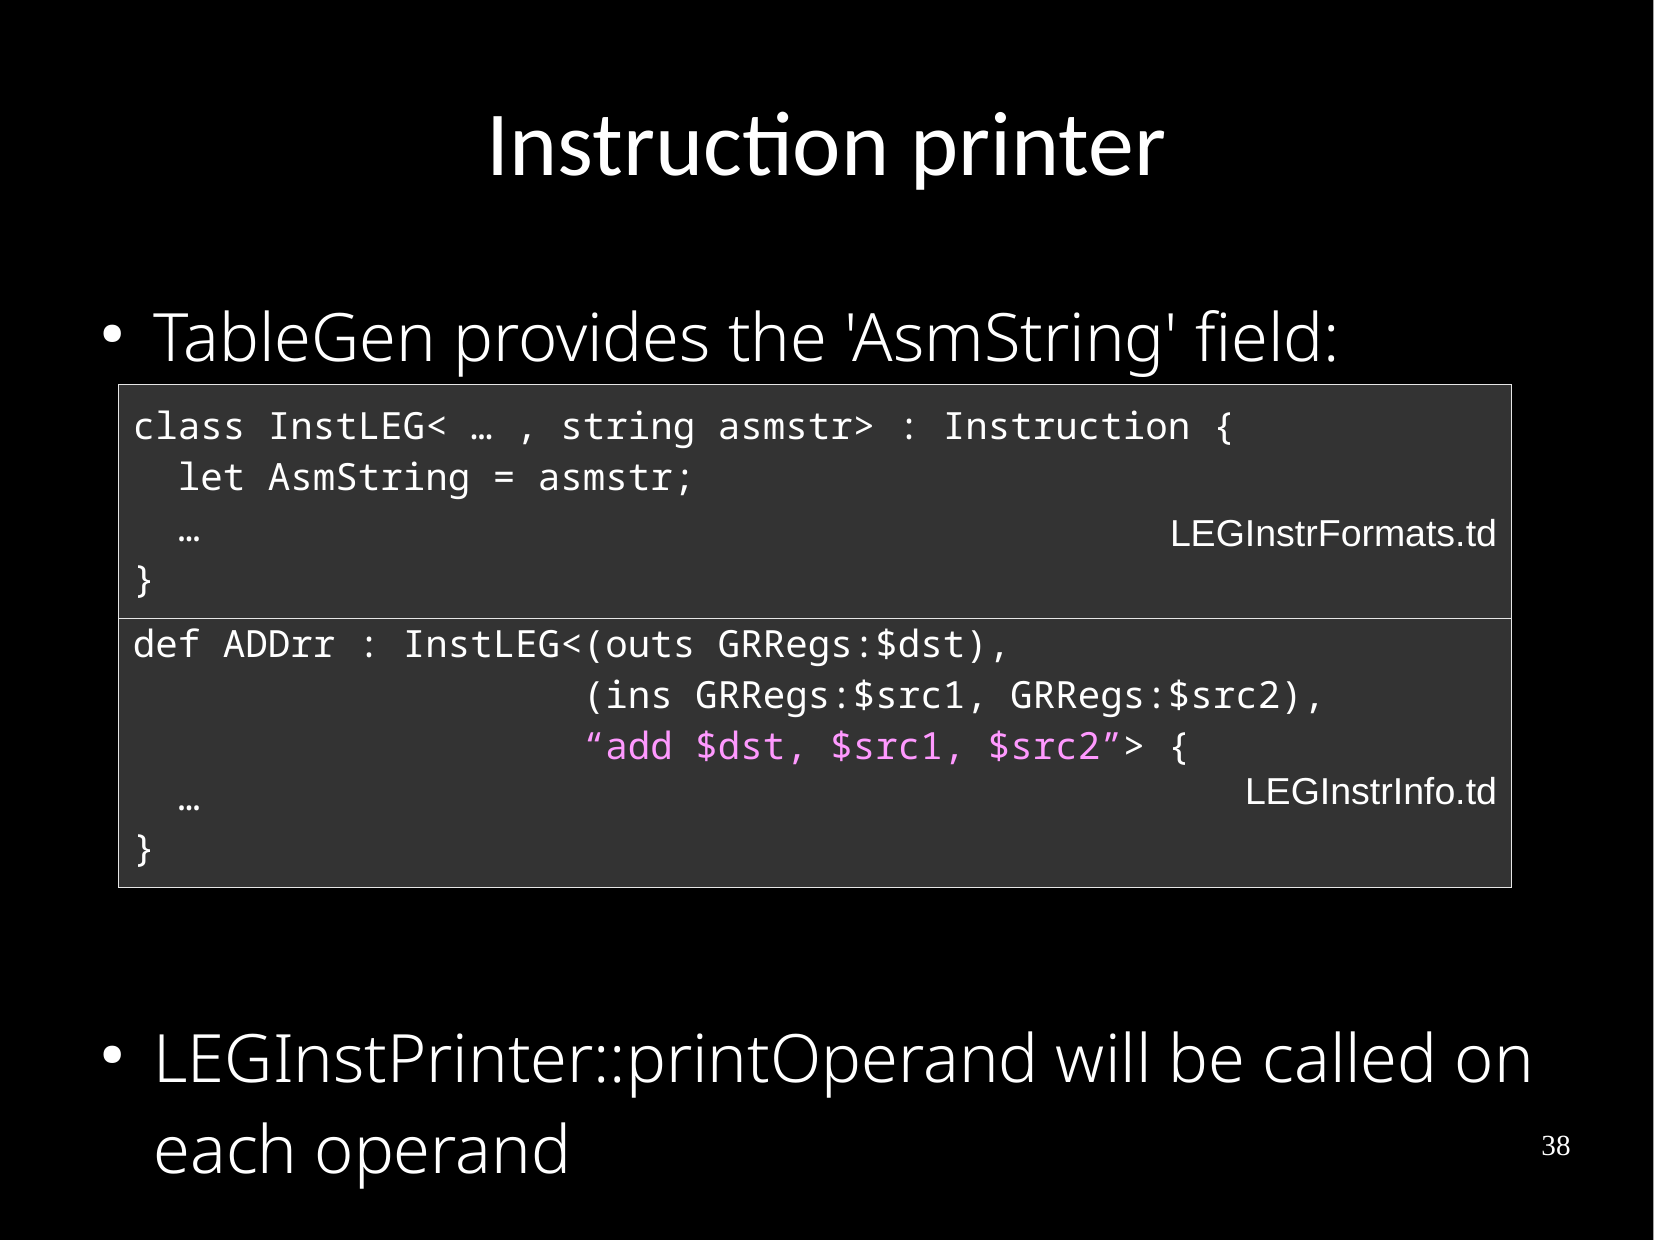

# Instruction printer
TableGen provides the 'AsmString' field:
LEGInstPrinter::printOperand will be called on each operand
class InstLEG< … , string asmstr> : Instruction {
 let AsmString = asmstr;
 …
}
LEGInstrFormats.td
def ADDrr : InstLEG<(outs GRRegs:$dst),
 (ins GRRegs:$src1, GRRegs:$src2),
 “add $dst, $src1, $src2”> {
 …
}
LEGInstrInfo.td
38